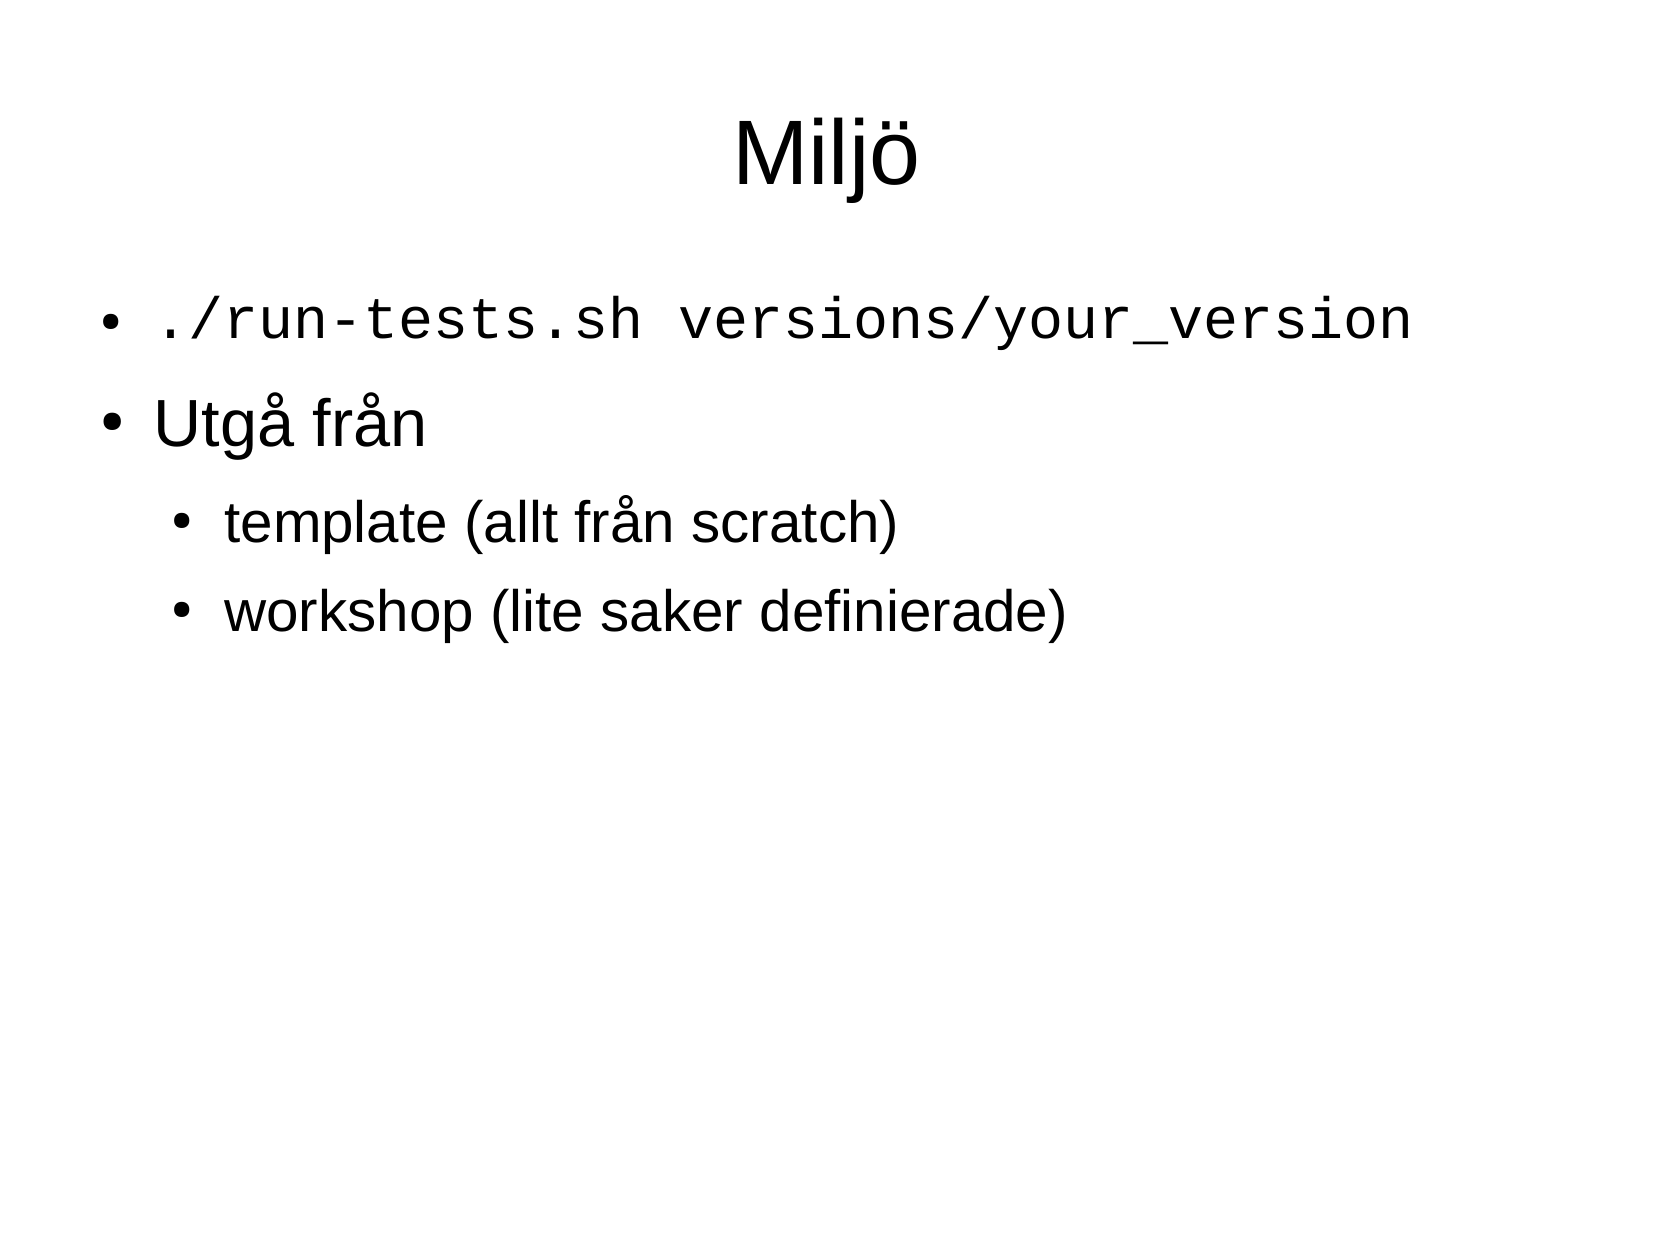

# Miljö
./run-tests.sh versions/your_version
Utgå från
template (allt från scratch)
workshop (lite saker definierade)